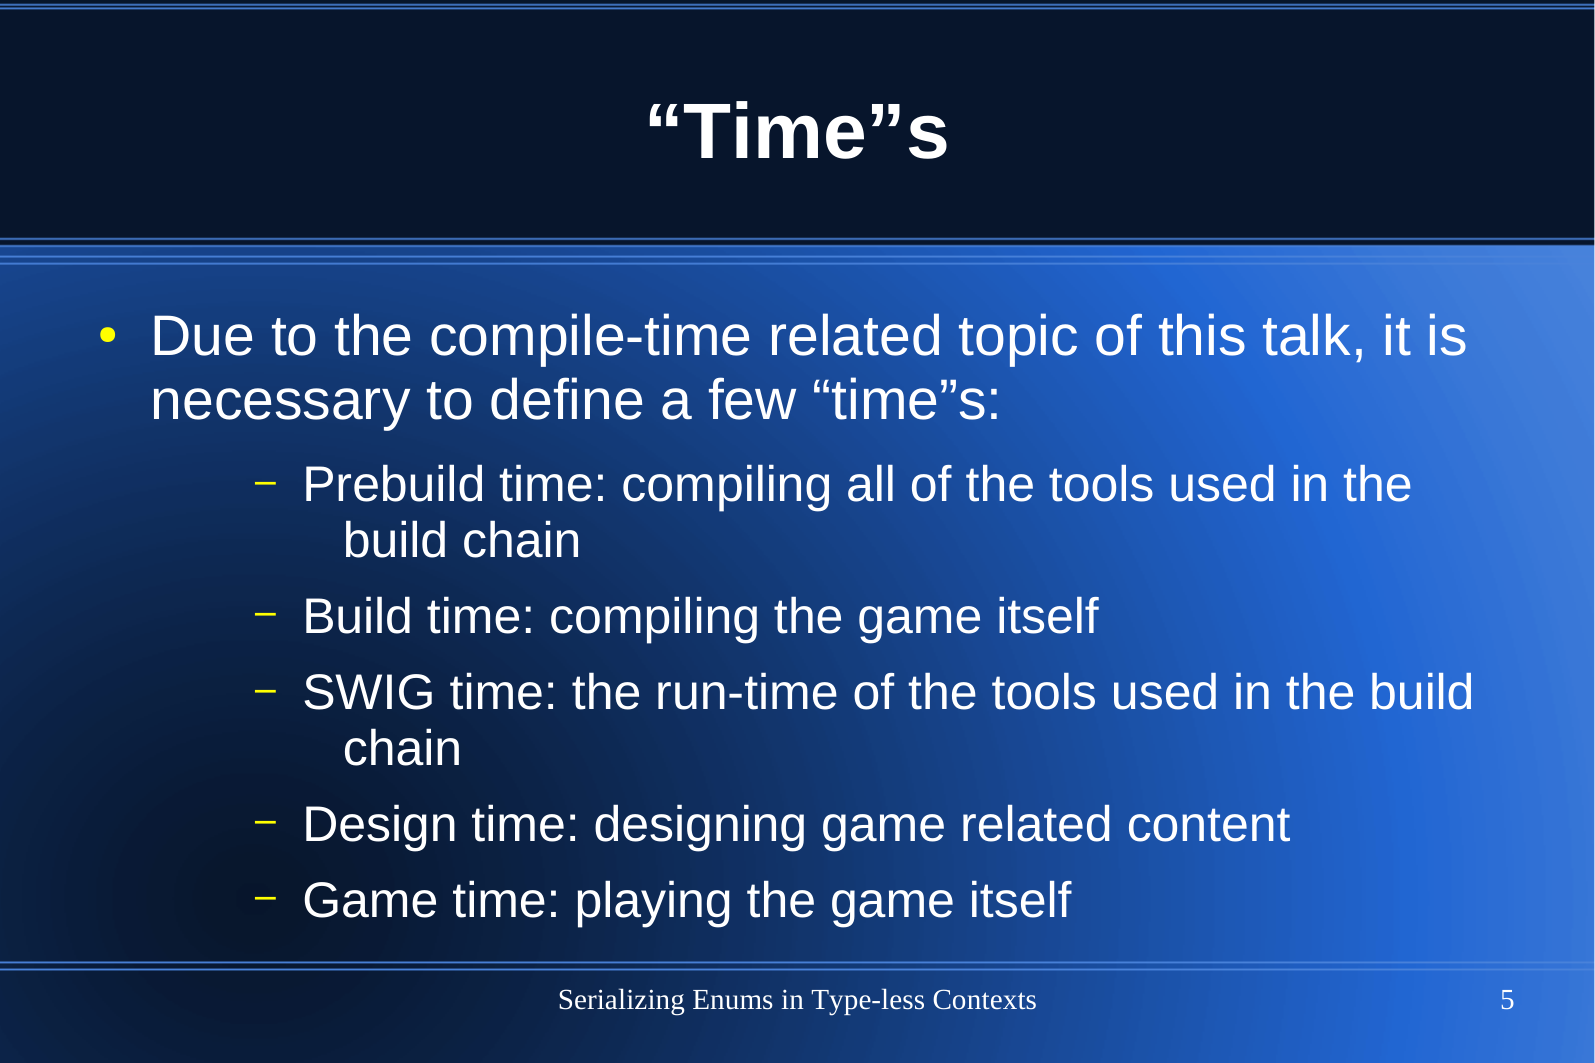

# “Time”s
Due to the compile-time related topic of this talk, it is necessary to define a few “time”s:
Prebuild time: compiling all of the tools used in the build chain
Build time: compiling the game itself
SWIG time: the run-time of the tools used in the build chain
Design time: designing game related content
Game time: playing the game itself
Serializing Enums in Type-less Contexts
5